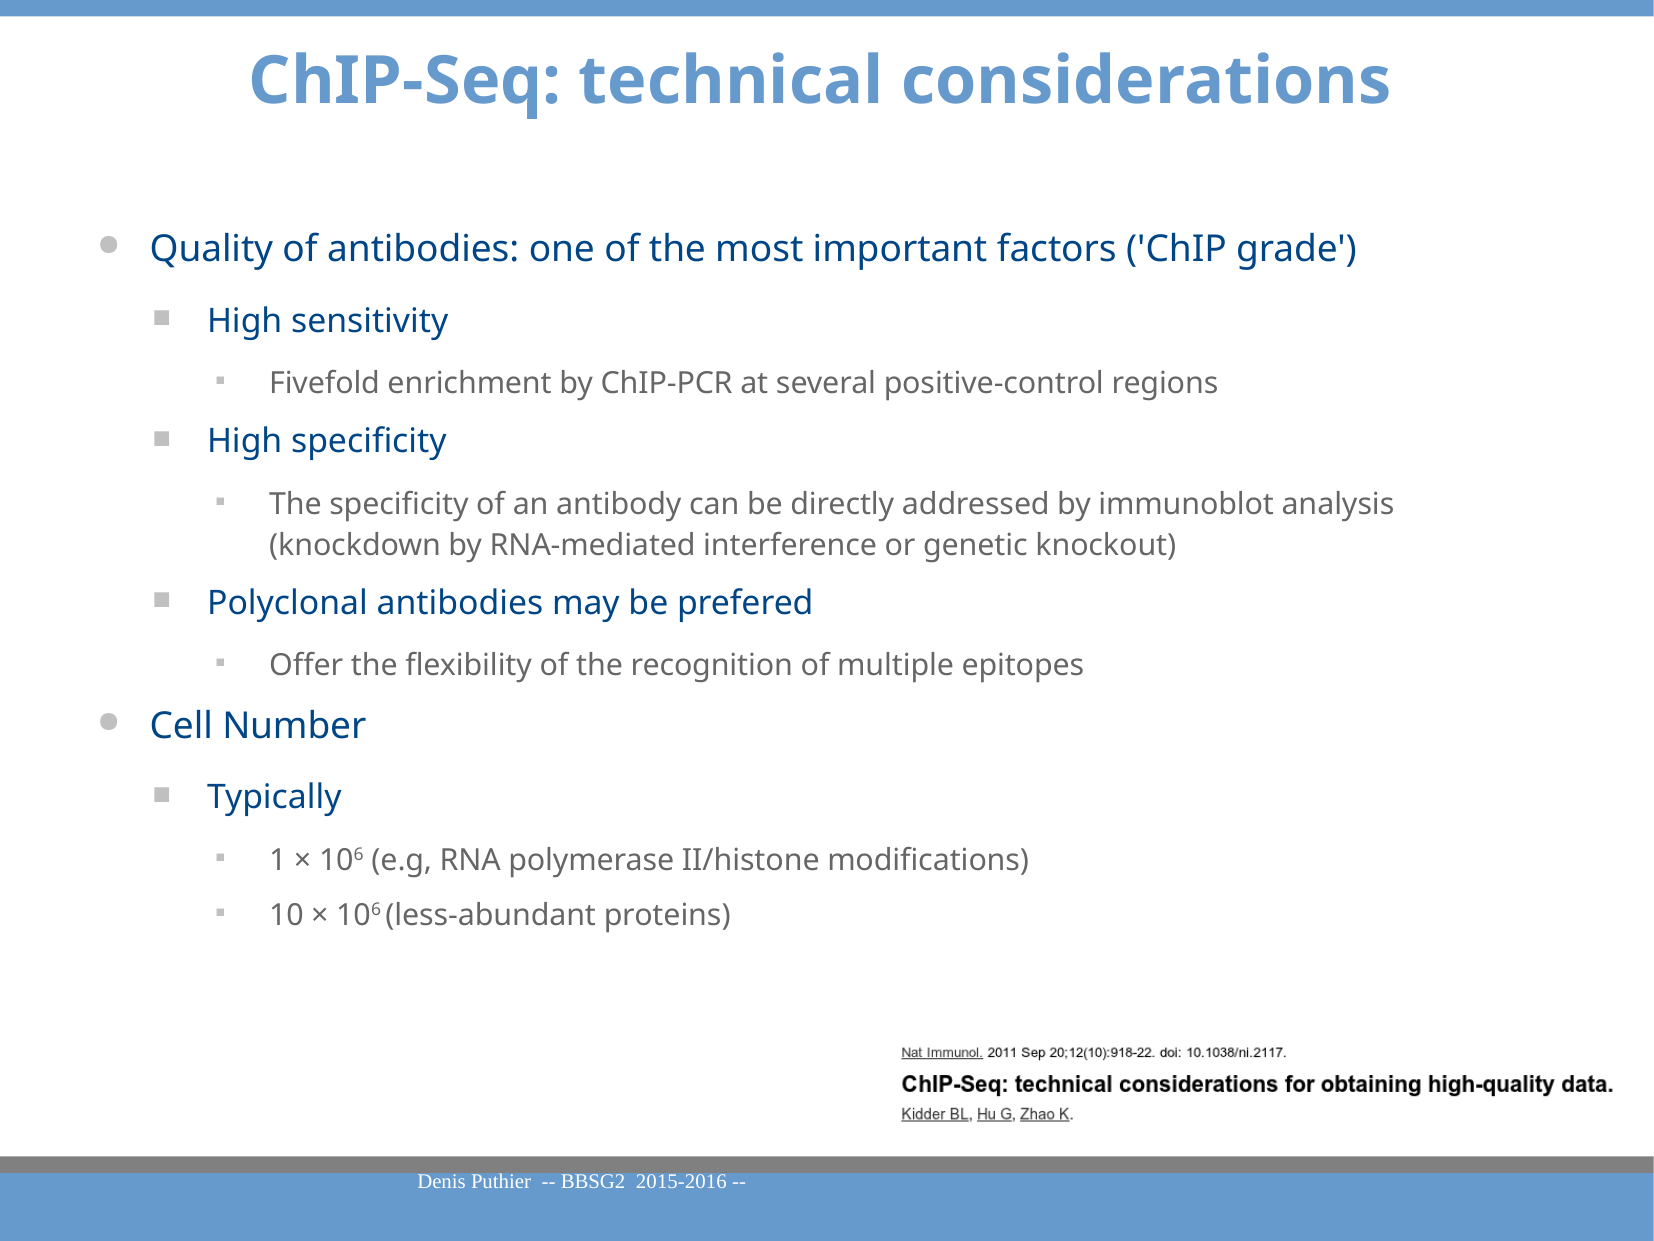

# ChIP-Seq: technical considerations
Quality of antibodies: one of the most important factors ('ChIP grade')
High sensitivity
Fivefold enrichment by ChIP-PCR at several positive-control regions
High specificity
The specificity of an antibody can be directly addressed by immunoblot analysis (knockdown by RNA-mediated interference or genetic knockout)
Polyclonal antibodies may be prefered
Offer the flexibility of the recognition of multiple epitopes
Cell Number
Typically
1 × 106 (e.g, RNA polymerase II/histone modifications)
10 × 106 (less-abundant proteins)